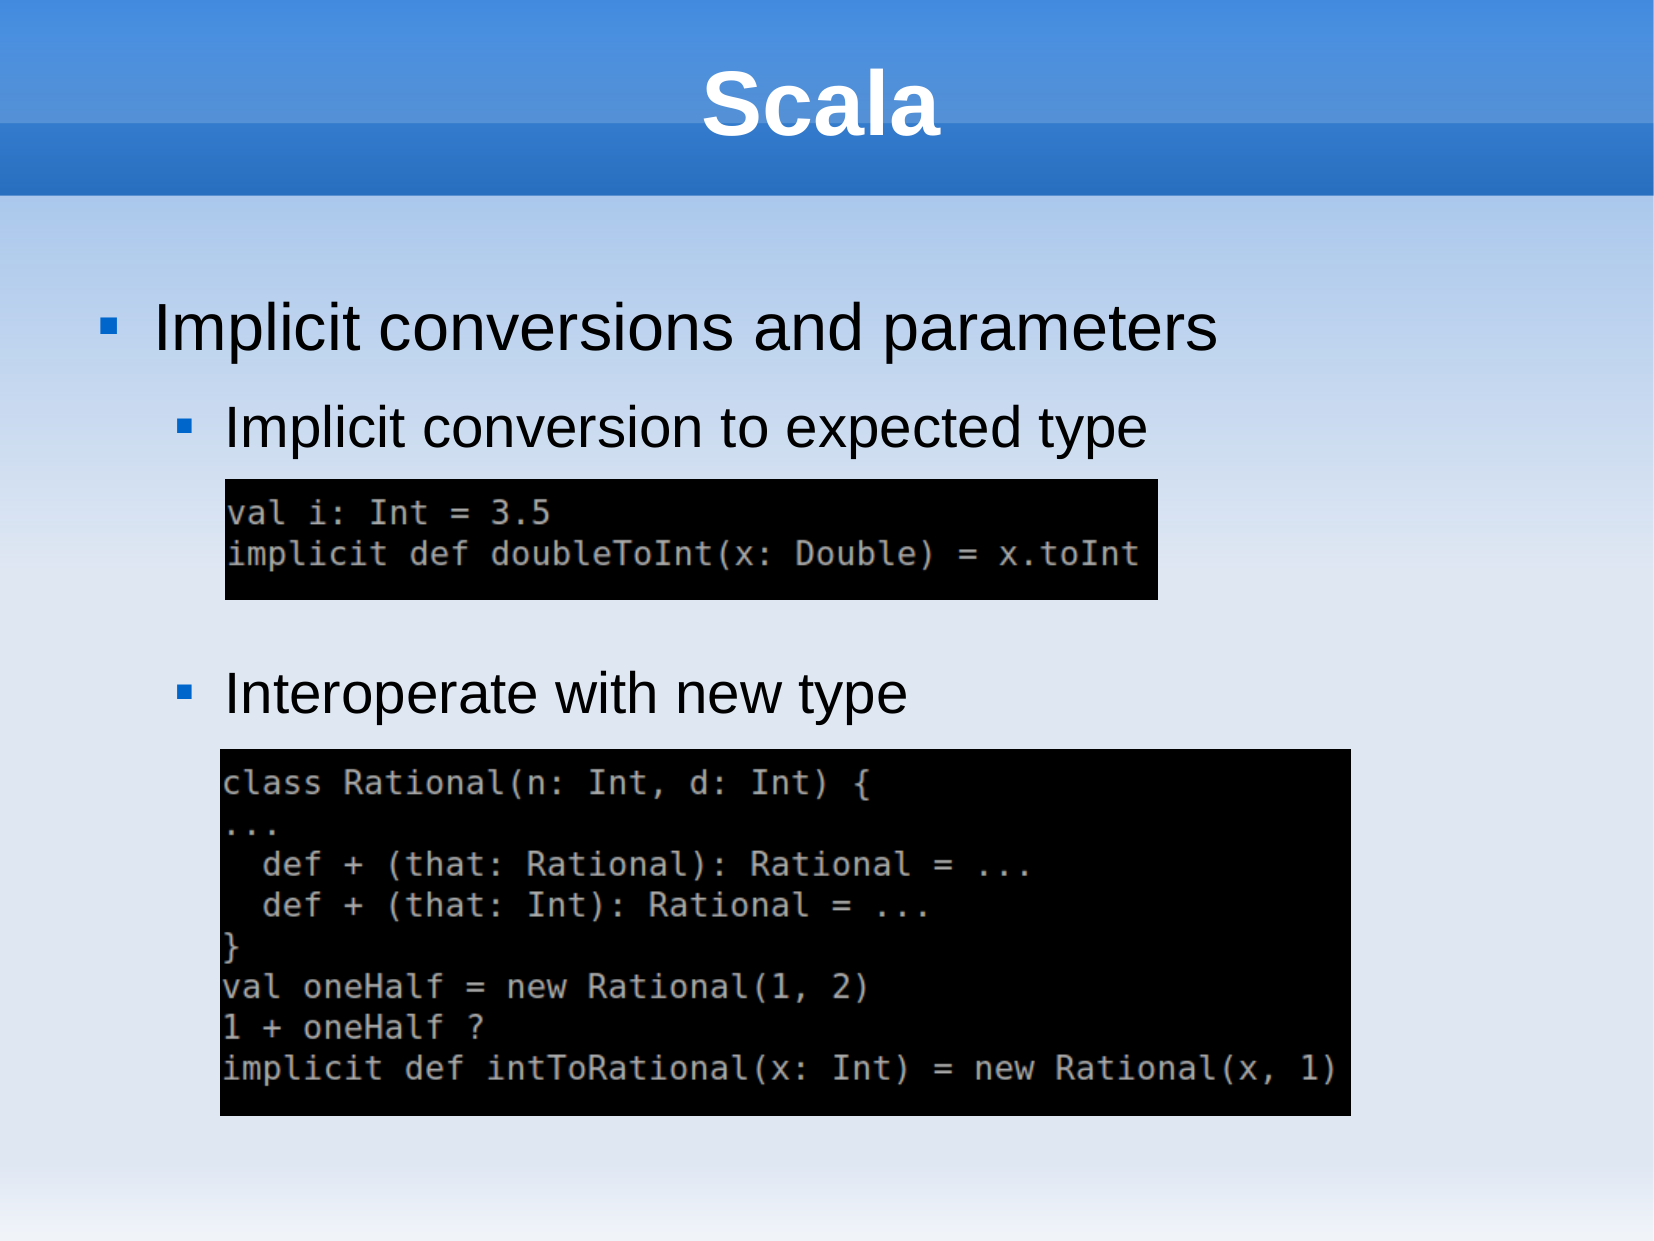

# Scala
Implicit conversions and parameters
Implicit conversion to expected type
Interoperate with new type